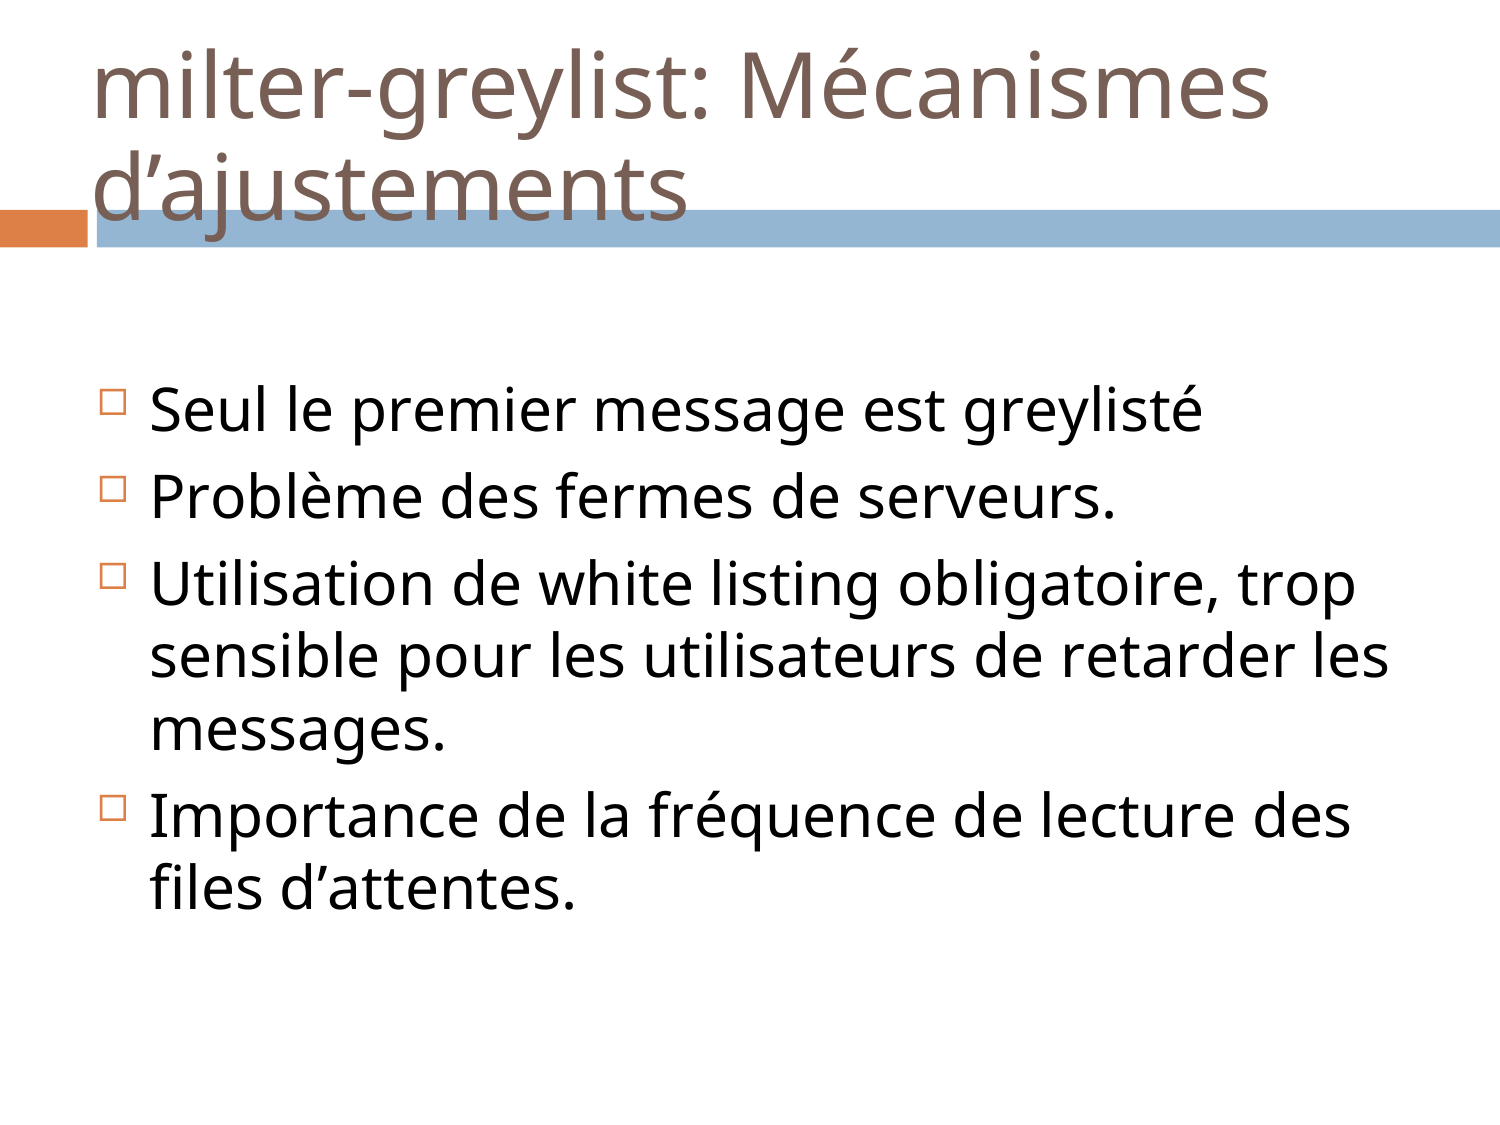

# milter-greylist: Mécanismes d’ajustements
Seul le premier message est greylisté
Problème des fermes de serveurs.
Utilisation de white listing obligatoire, trop sensible pour les utilisateurs de retarder les messages.
Importance de la fréquence de lecture des files d’attentes.